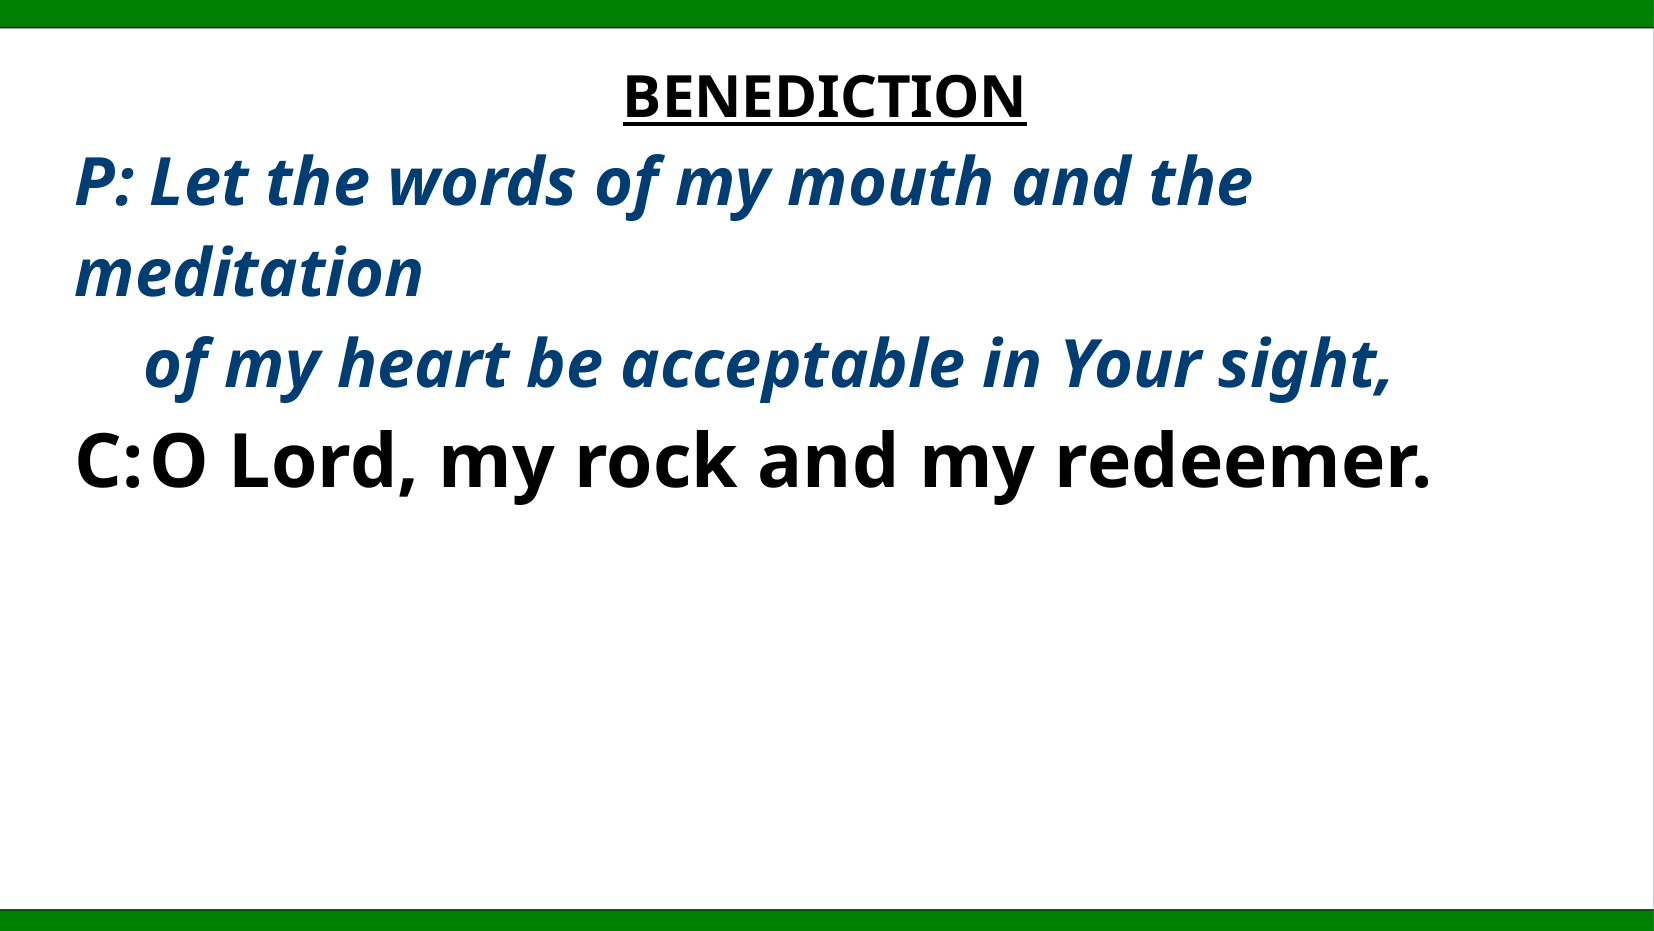

BENEDICTION
P:	Let the words of my mouth and the meditation
 of my heart be acceptable in Your sight,
C:	O Lord, my rock and my redeemer.